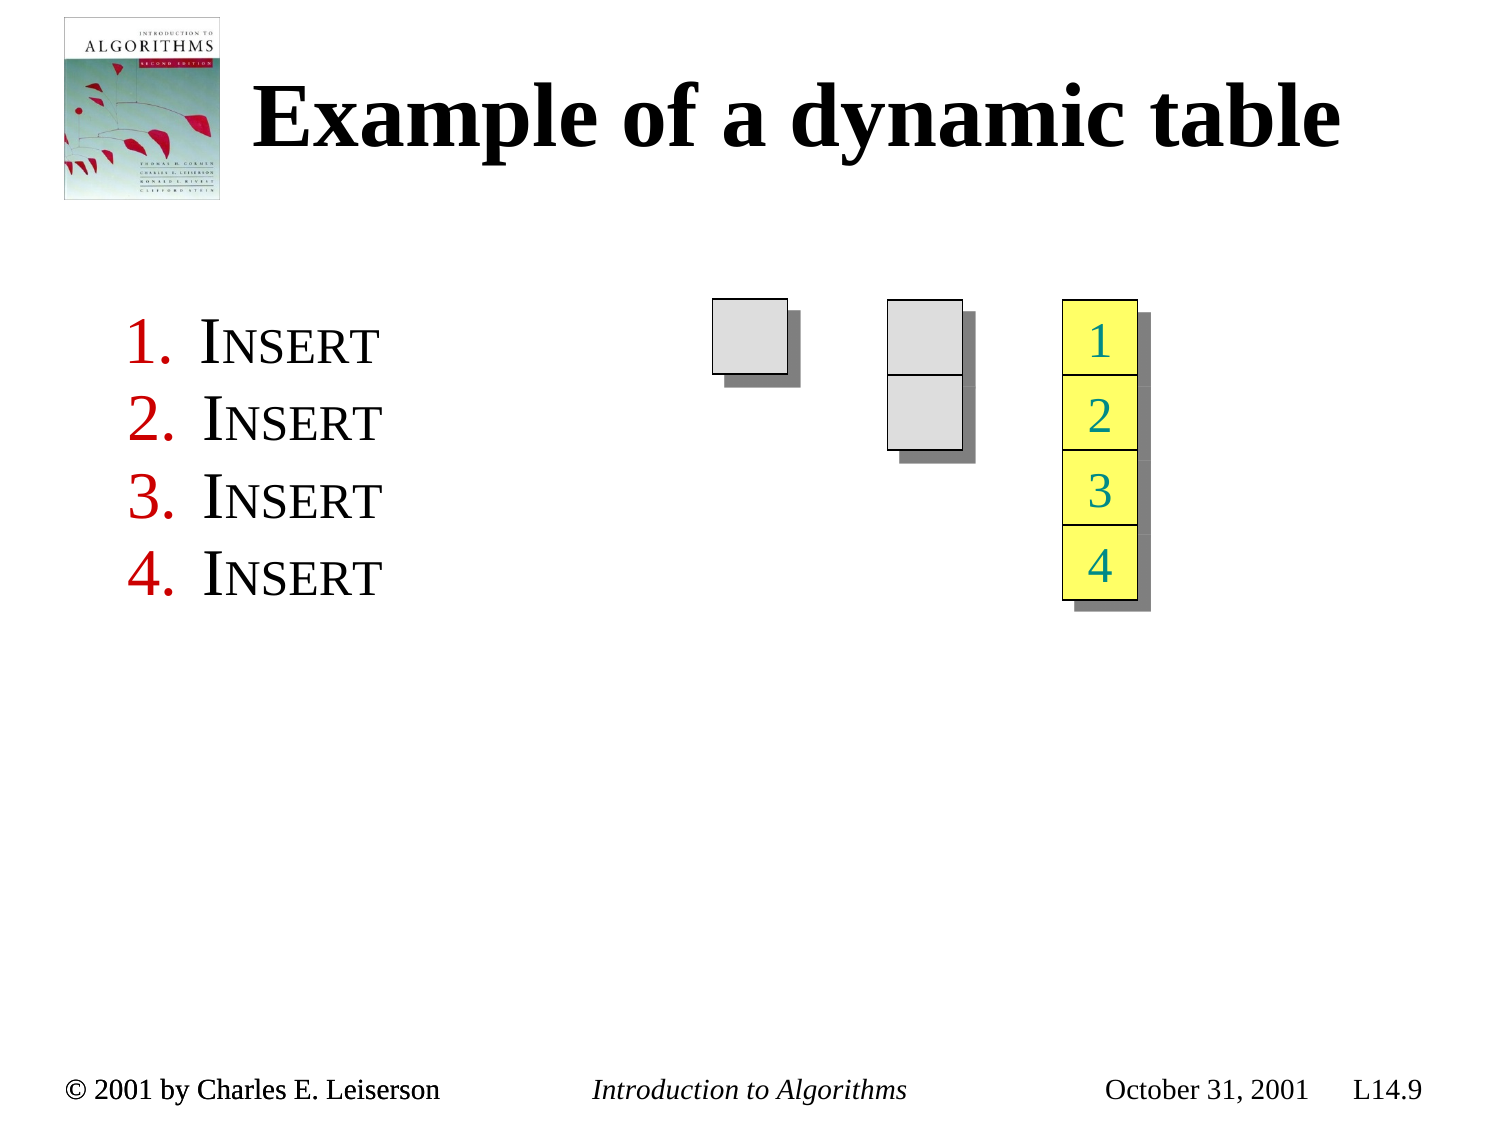

# Example of a dynamic table
INSERT
1
INSERT
2
INSERT
3
INSERT
4
Introduction to Algorithms
October 31, 2001 L14.